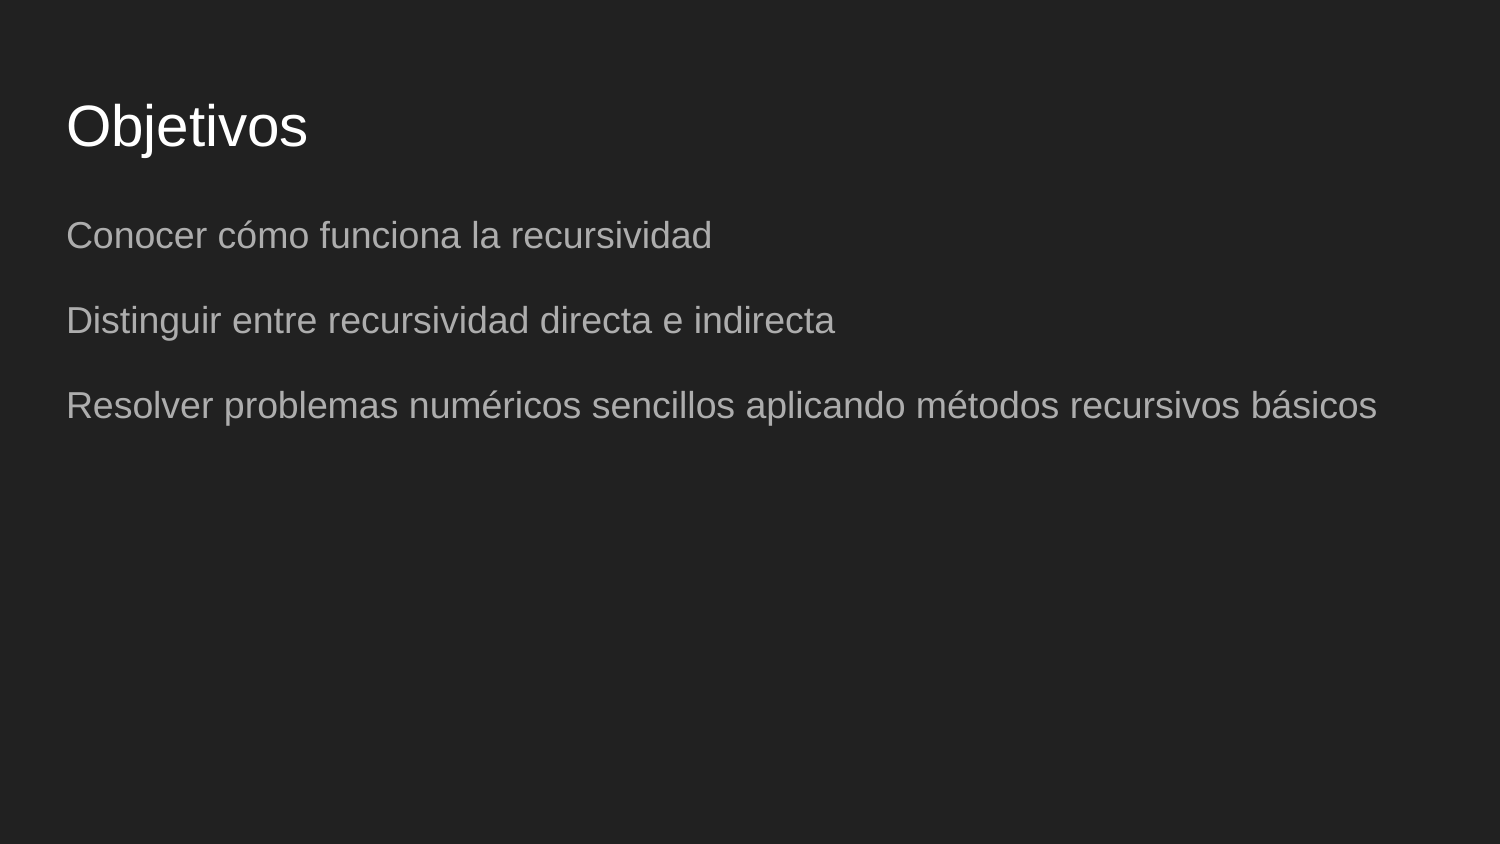

# Objetivos
Conocer cómo funciona la recursividad
Distinguir entre recursividad directa e indirecta
Resolver problemas numéricos sencillos aplicando métodos recursivos básicos